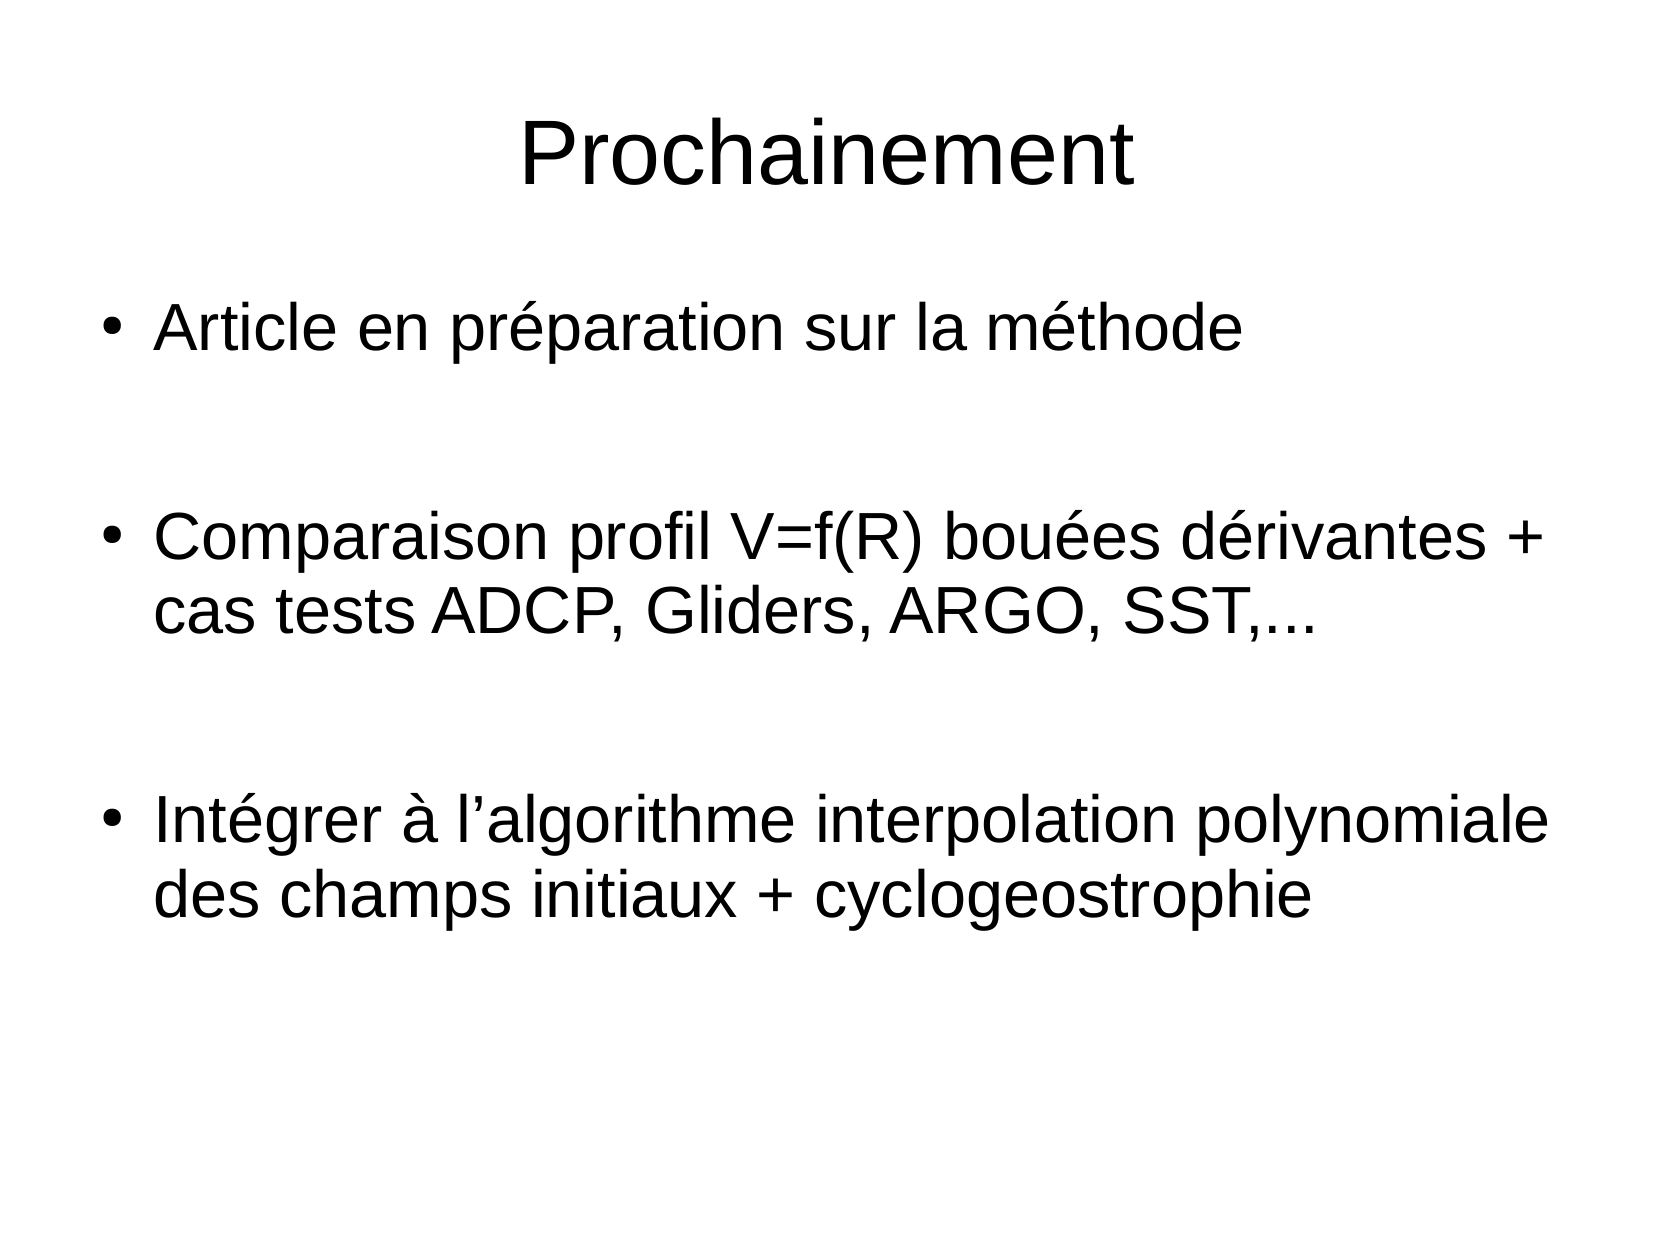

# Prochainement
Article en préparation sur la méthode
Comparaison profil V=f(R) bouées dérivantes + cas tests ADCP, Gliders, ARGO, SST,...
Intégrer à l’algorithme interpolation polynomiale des champs initiaux + cyclogeostrophie